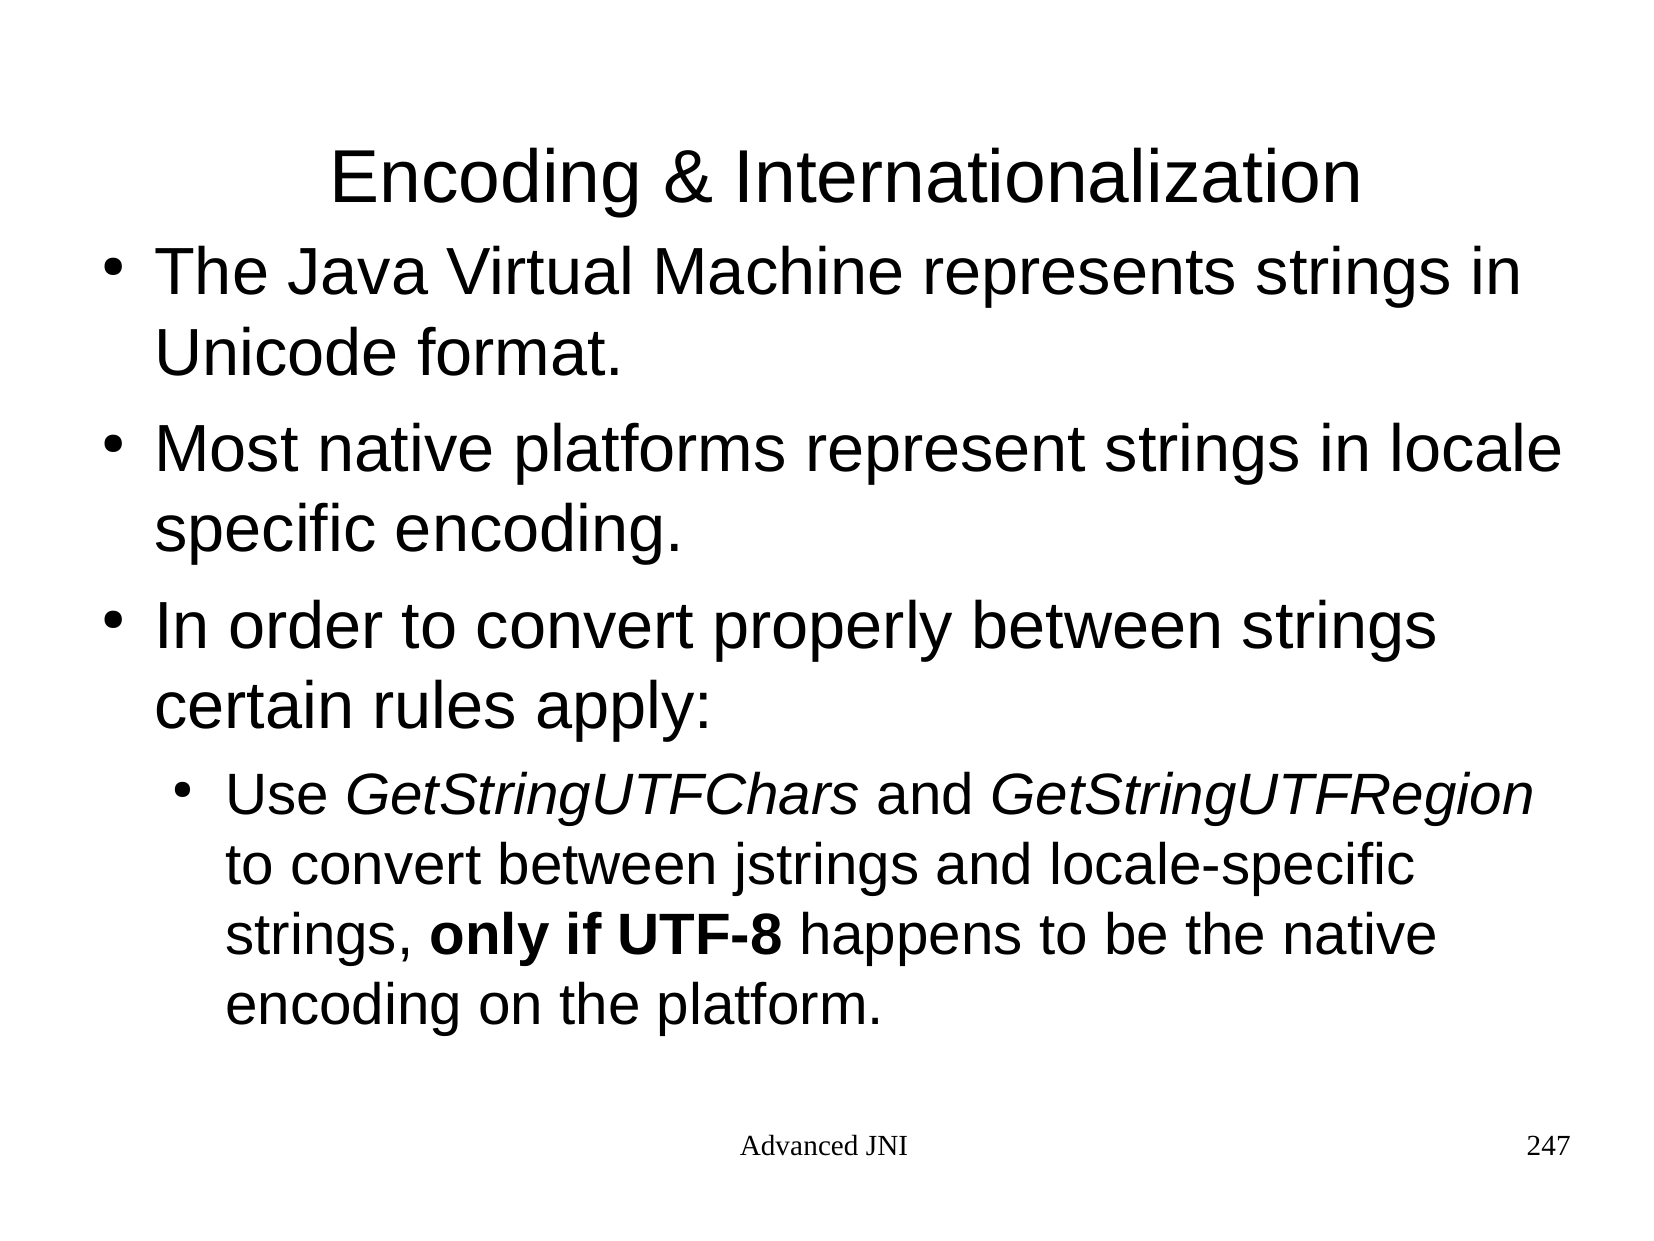

# Encoding & Internationalization
The Java Virtual Machine represents strings in Unicode format.
Most native platforms represent strings in locale specific encoding.
In order to convert properly between strings certain rules apply:
Use GetStringUTFChars and GetStringUTFRegion to convert between jstrings and locale-specific strings, only if UTF-8 happens to be the native encoding on the platform.
Advanced JNI
247